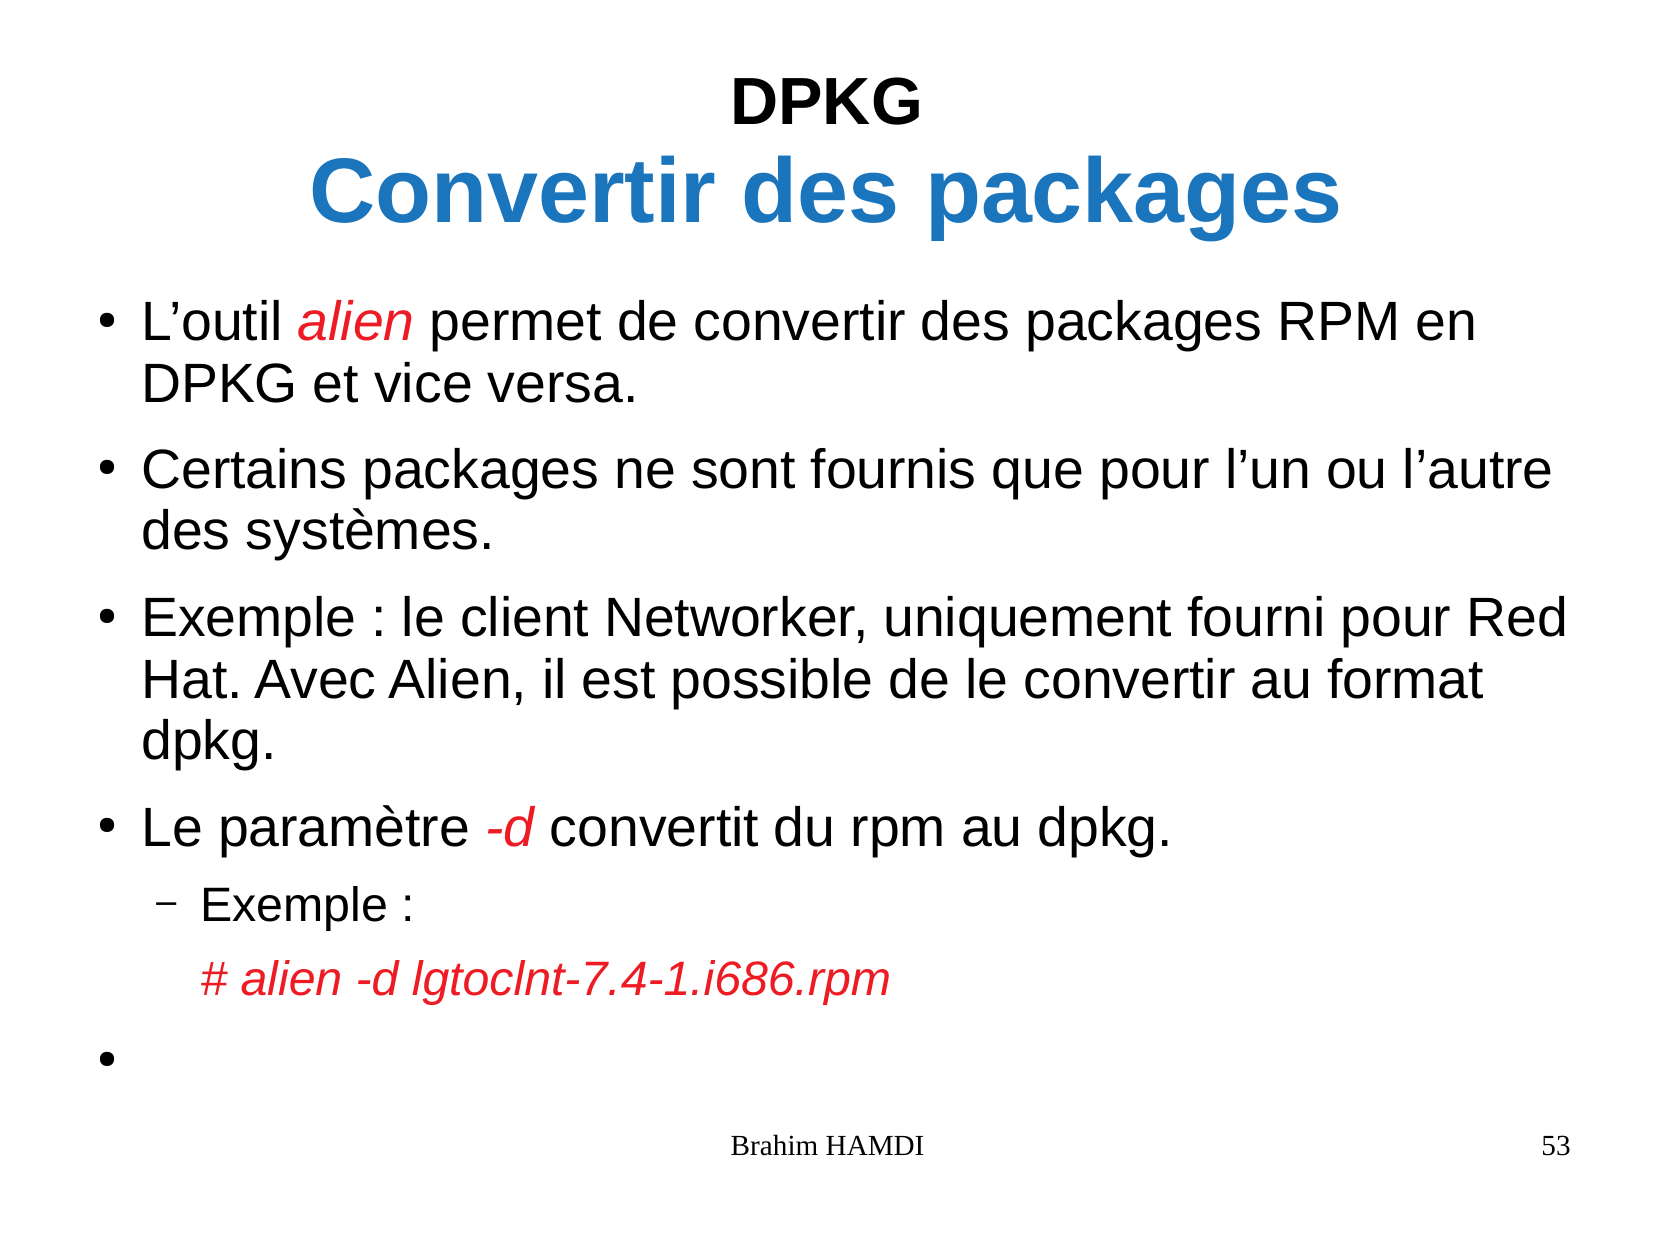

# DPKG Convertir des packages
L’outil alien permet de convertir des packages RPM en DPKG et vice versa.
Certains packages ne sont fournis que pour l’un ou l’autre des systèmes.
Exemple : le client Networker, uniquement fourni pour Red Hat. Avec Alien, il est possible de le convertir au format dpkg.
Le paramètre -d convertit du rpm au dpkg.
Exemple :
# alien -d lgtoclnt-7.4-1.i686.rpm
Brahim HAMDI
53